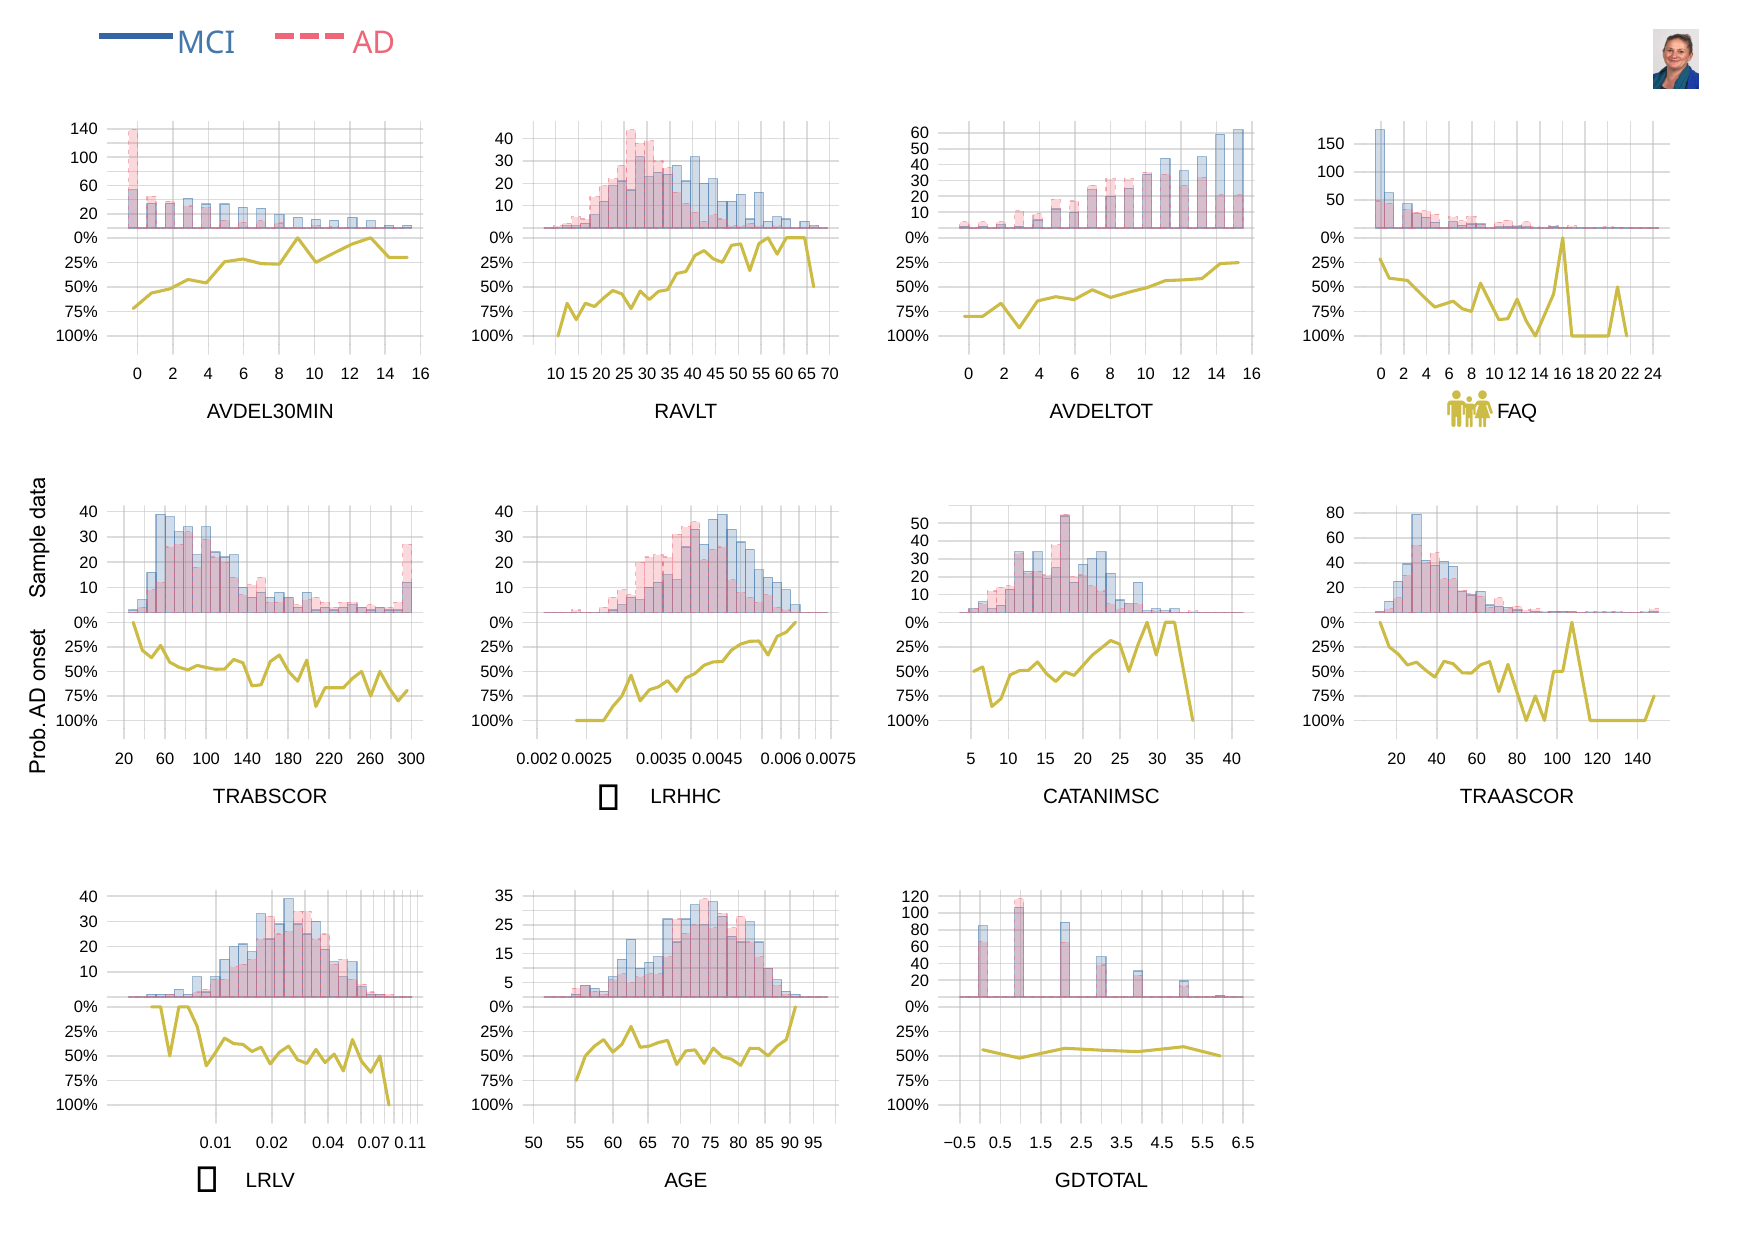

MCI
AD
👪
Prob. AD onset Sample data
🧠
🧠